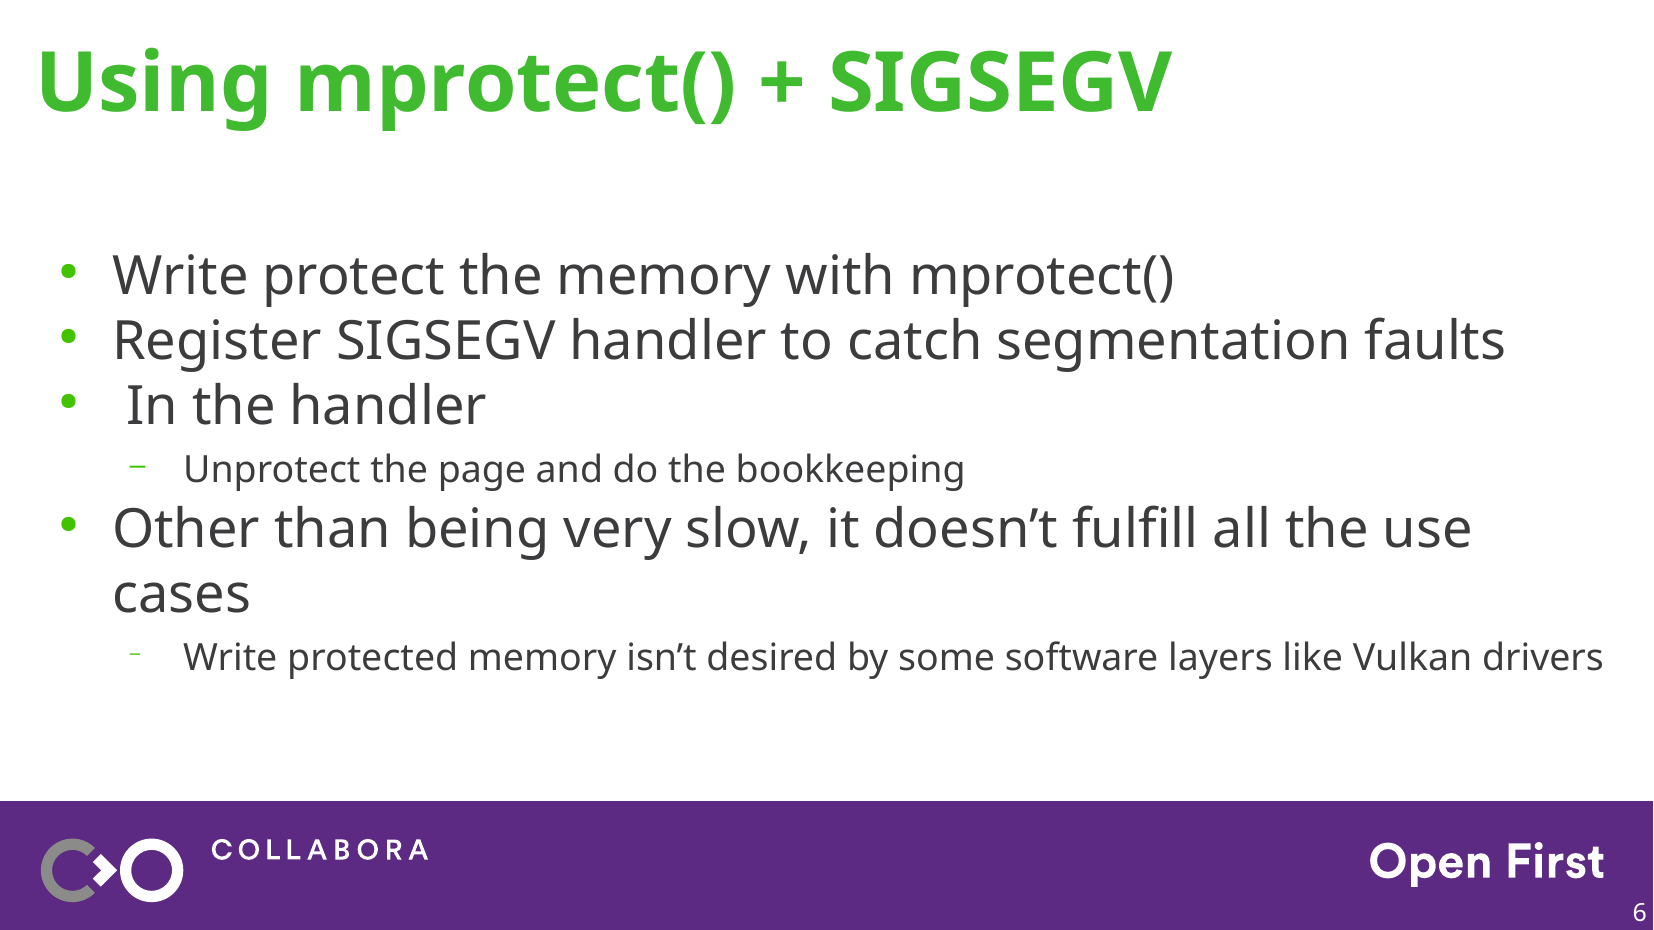

# Using mprotect() + SIGSEGV
Write protect the memory with mprotect()
Register SIGSEGV handler to catch segmentation faults
 In the handler
Unprotect the page and do the bookkeeping
Other than being very slow, it doesn’t fulfill all the use cases
Write protected memory isn’t desired by some software layers like Vulkan drivers